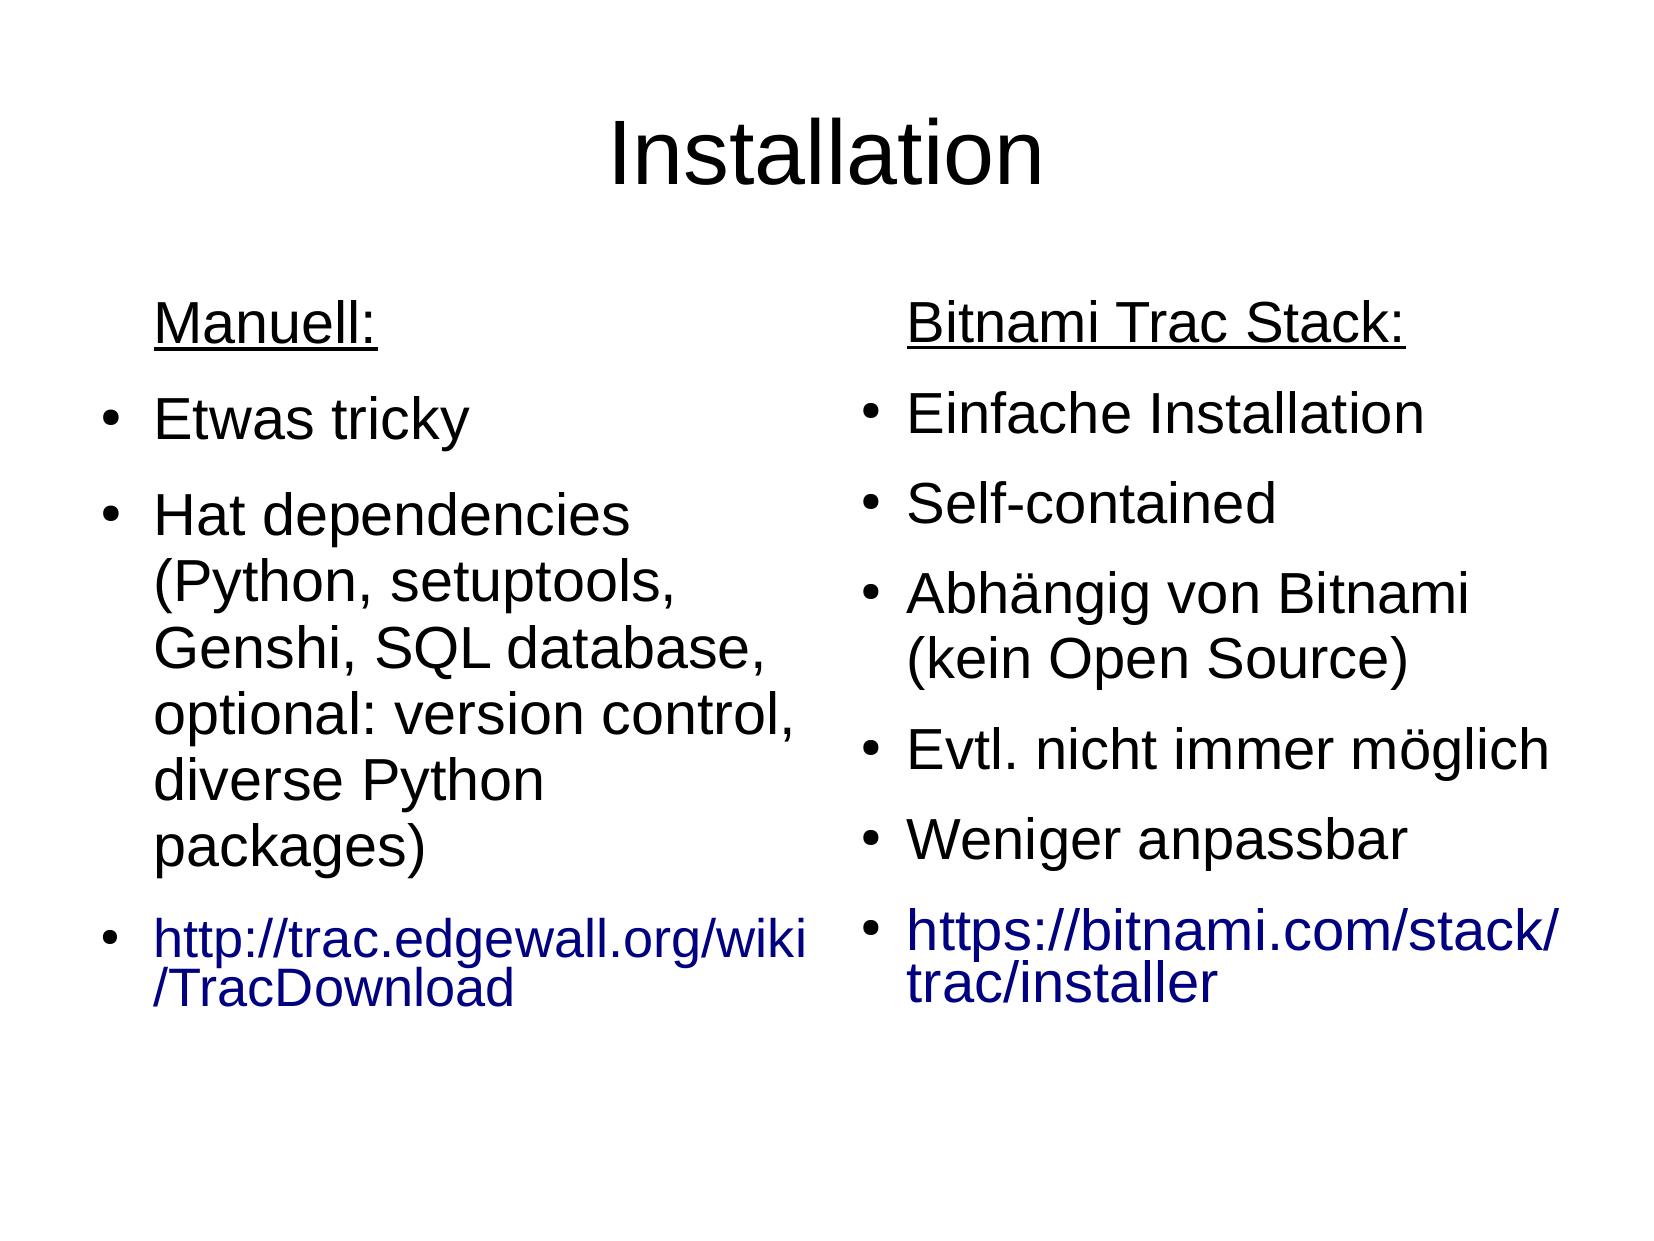

# Installation
Manuell:
Etwas tricky
Hat dependencies (Python, setuptools, Genshi, SQL database, optional: version control, diverse Python packages)
http://trac.edgewall.org/wiki/TracDownload
Bitnami Trac Stack:
Einfache Installation
Self-contained
Abhängig von Bitnami (kein Open Source)
Evtl. nicht immer möglich
Weniger anpassbar
https://bitnami.com/stack/trac/installer